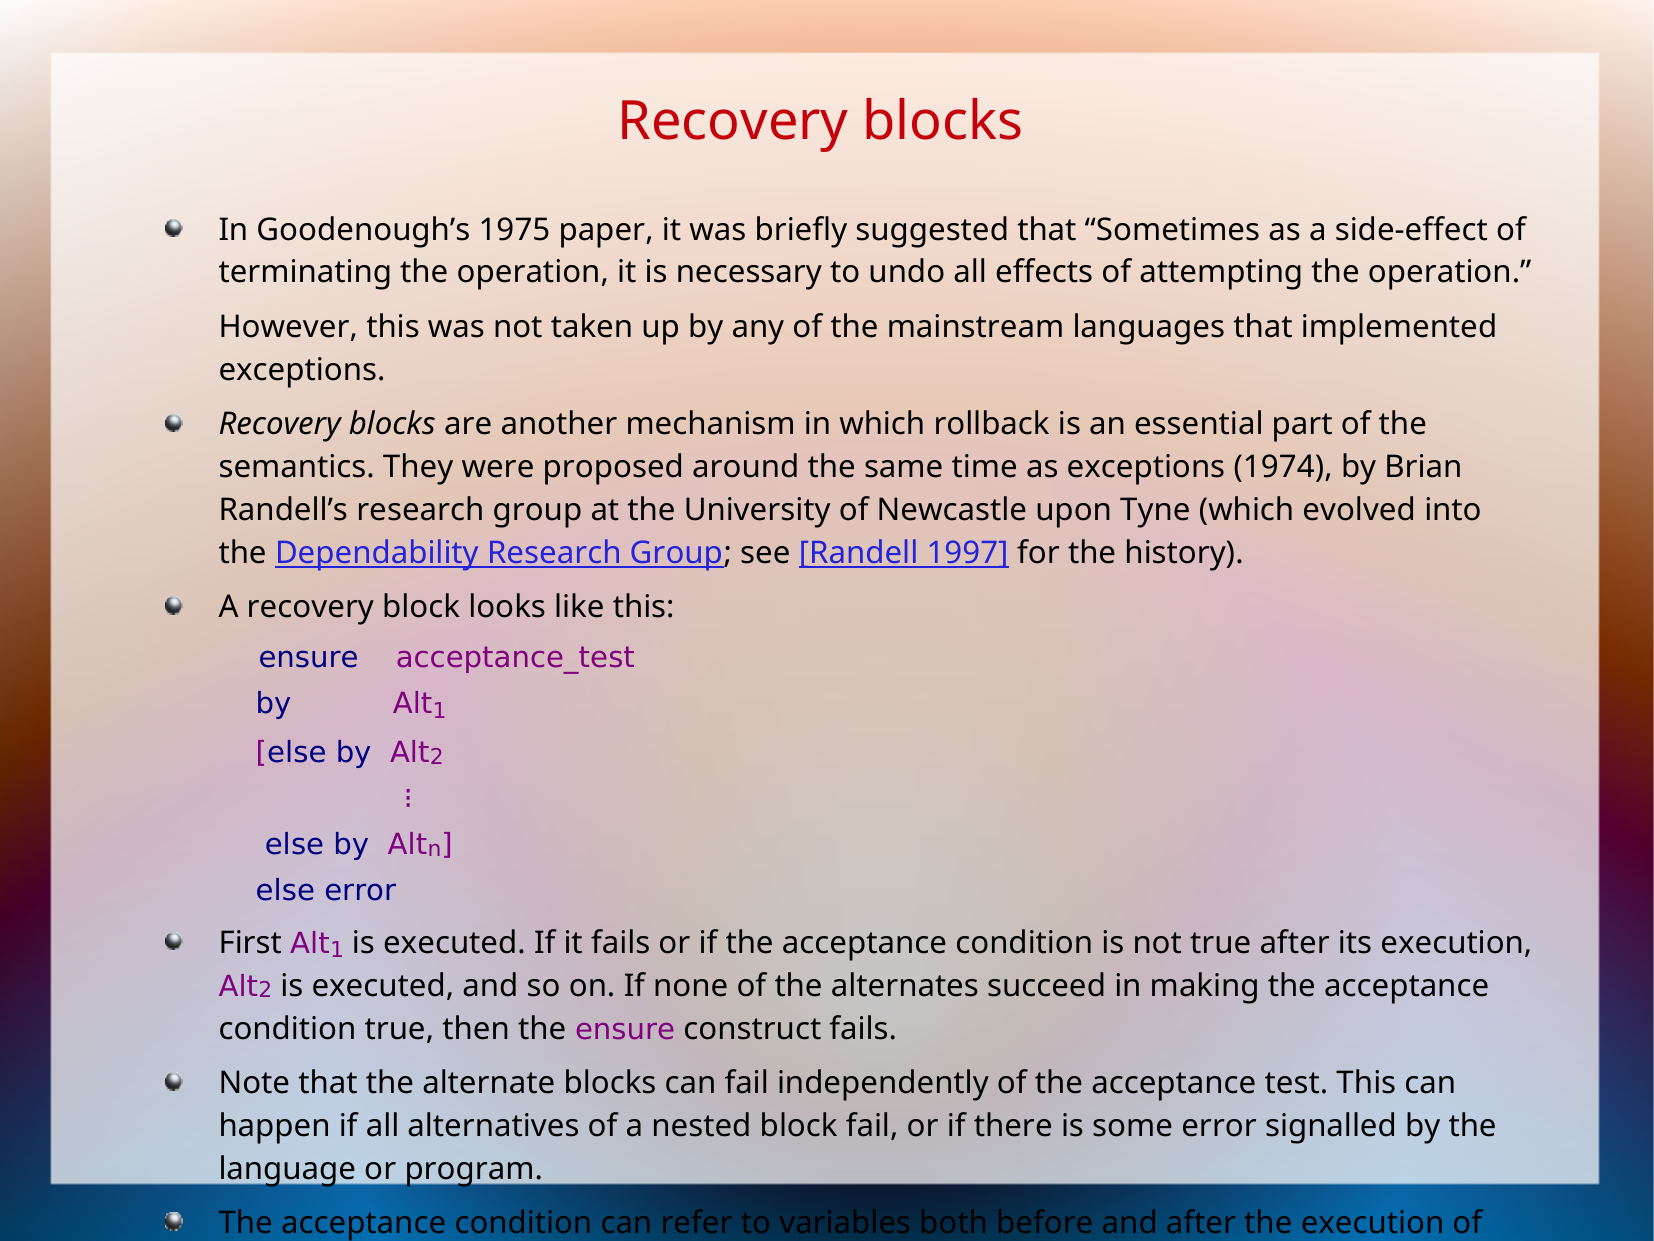

# Recovery blocks
In Goodenough’s 1975 paper, it was briefly suggested that “Sometimes as a side-effect of terminating the operation, it is necessary to undo all effects of attempting the operation.”
However, this was not taken up by any of the mainstream languages that implemented exceptions.
Recovery blocks are another mechanism in which rollback is an essential part of the semantics. They were proposed around the same time as exceptions (1974), by Brian Randell’s research group at the University of Newcastle upon Tyne (which evolved into the Dependability Research Group; see [Randell 1997] for the history).
A recovery block looks like this:
 ensure acceptance_test
 by Alt1
 [else by Alt2
 ⁝
 else by Altn]
 else error
First Alt1 is executed. If it fails or if the acceptance condition is not true after its execution, Alt2 is executed, and so on. If none of the alternates succeed in making the acceptance condition true, then the ensure construct fails.
Note that the alternate blocks can fail independently of the acceptance test. This can happen if all alternatives of a nested block fail, or if there is some error signalled by the language or program.
The acceptance condition can refer to variables both before and after the execution of the alternates.